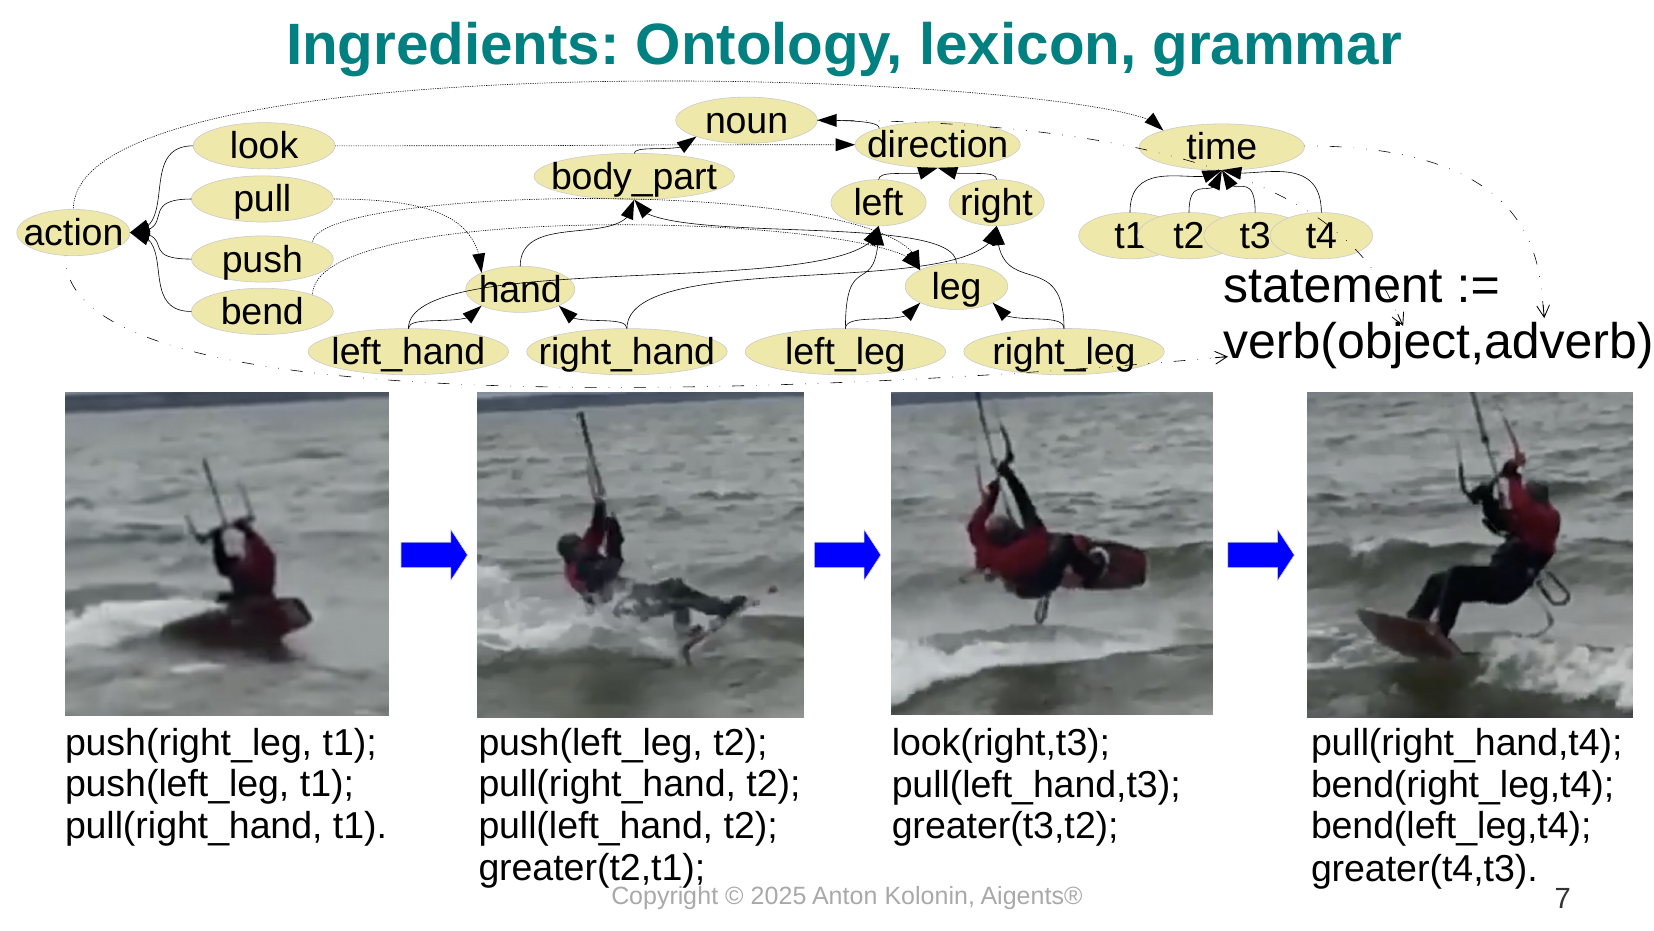

Ingredients: Ontology, lexicon, grammar
noun
direction
look
time
body_part
pull
right
left
action
t2
t3
t4
t1
push
statement :=
verb(object,adverb)
leg
hand
bend
right_leg
right_hand
left_leg
left_hand
push(right_leg, t1);
push(left_leg, t1);
pull(right_hand, t1).
push(left_leg, t2);
pull(right_hand, t2);
pull(left_hand, t2);
greater(t2,t1);
look(right,t3);
pull(left_hand,t3);
greater(t3,t2);
pull(right_hand,t4);
bend(right_leg,t4);
bend(left_leg,t4);
greater(t4,t3).
Copyright © 2025 Anton Kolonin, Aigents®
7